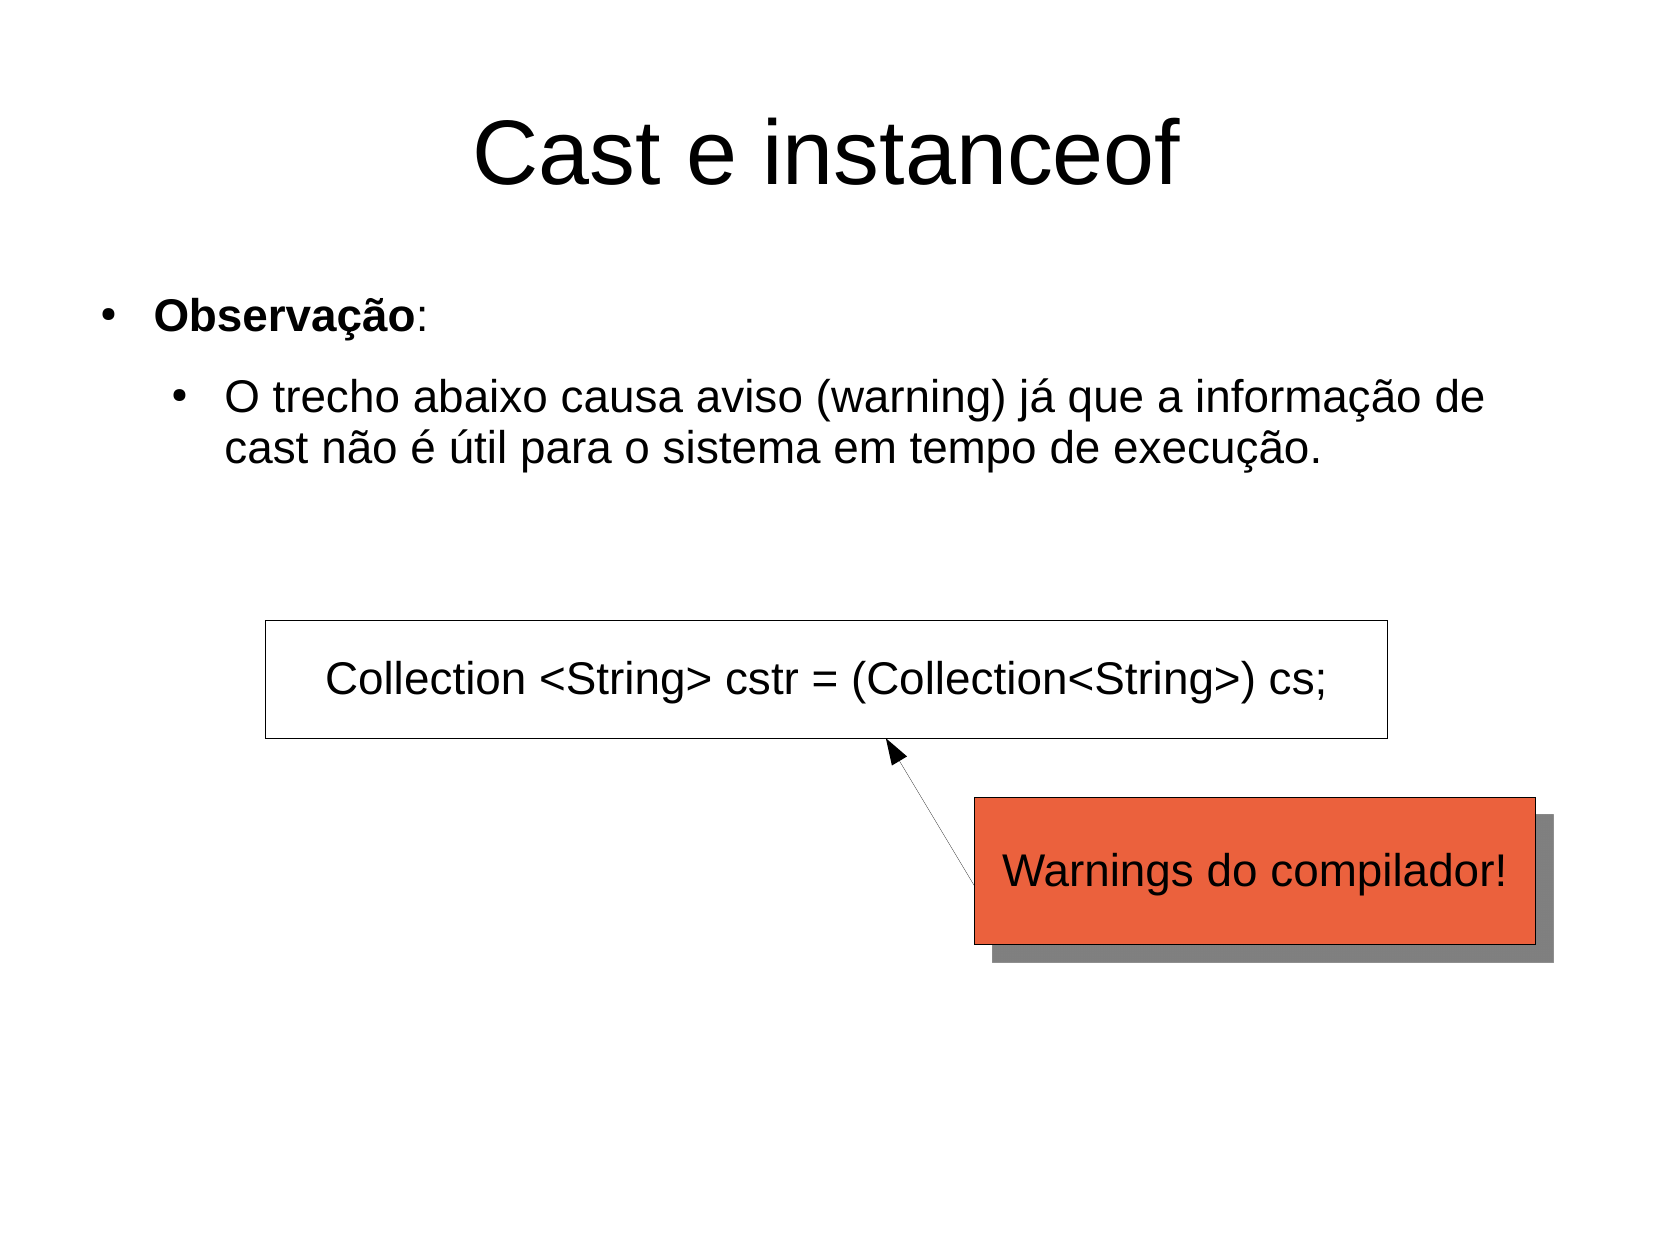

# Cast e instanceof
Observação:
O trecho abaixo causa aviso (warning) já que a informação de cast não é útil para o sistema em tempo de execução.
Collection <String> cstr = (Collection<String>) cs;
Warnings do compilador!